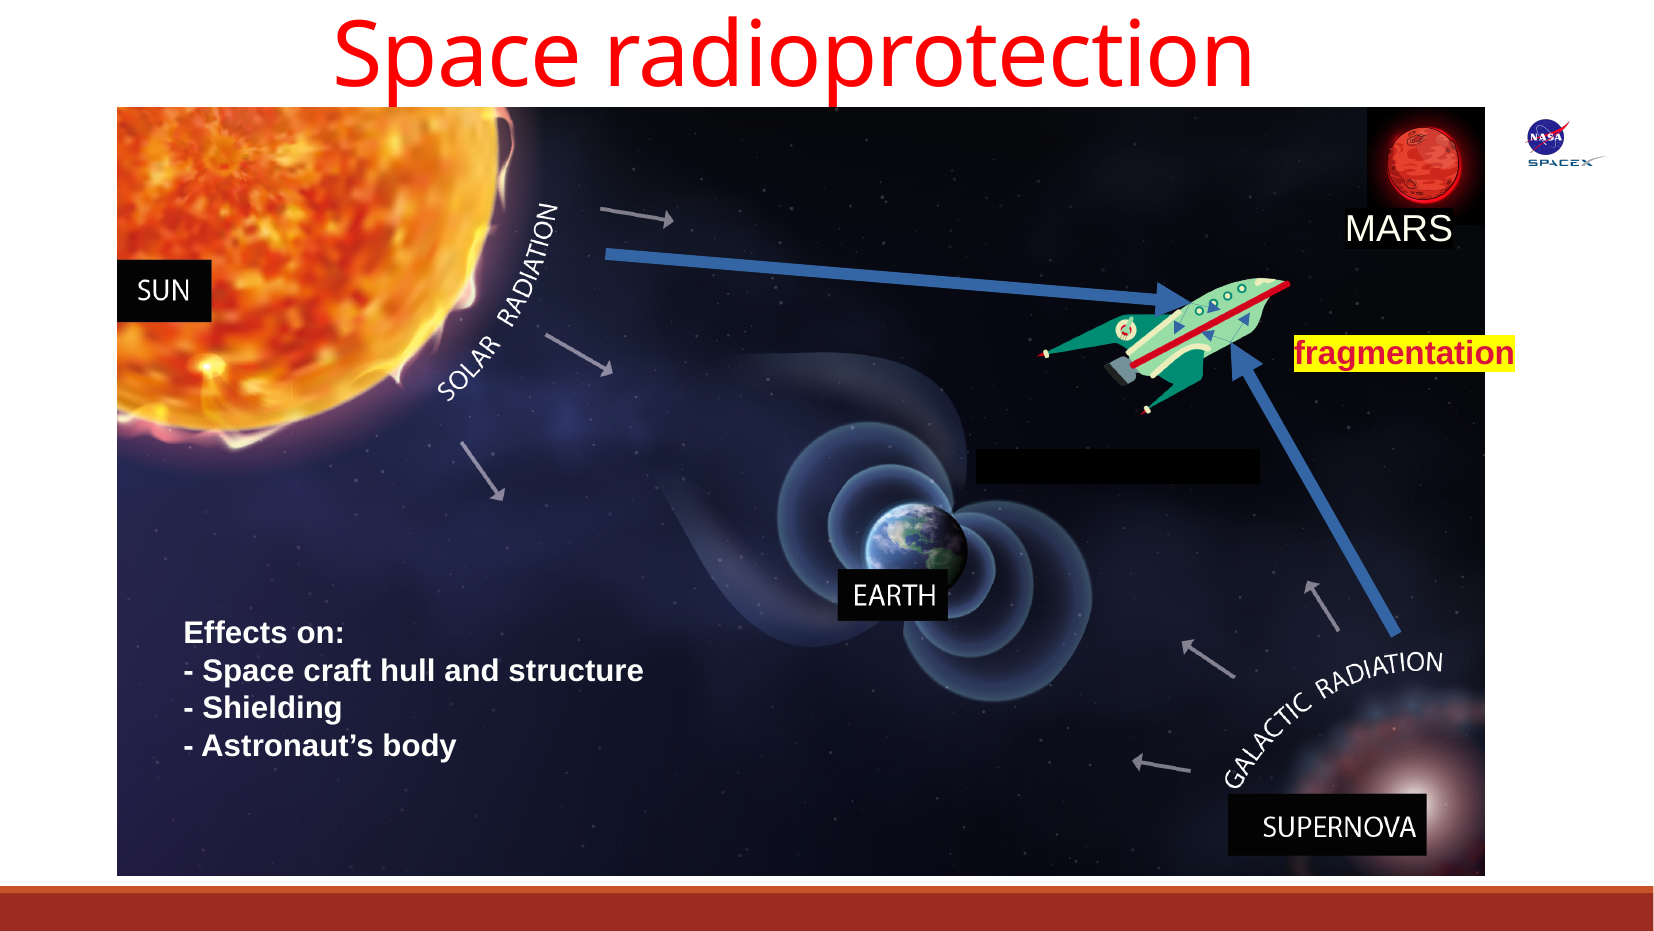

Space radioprotection
MARS
fragmentation
Effects on:
- Space craft hull and structure
- Shielding
- Astronaut’s body